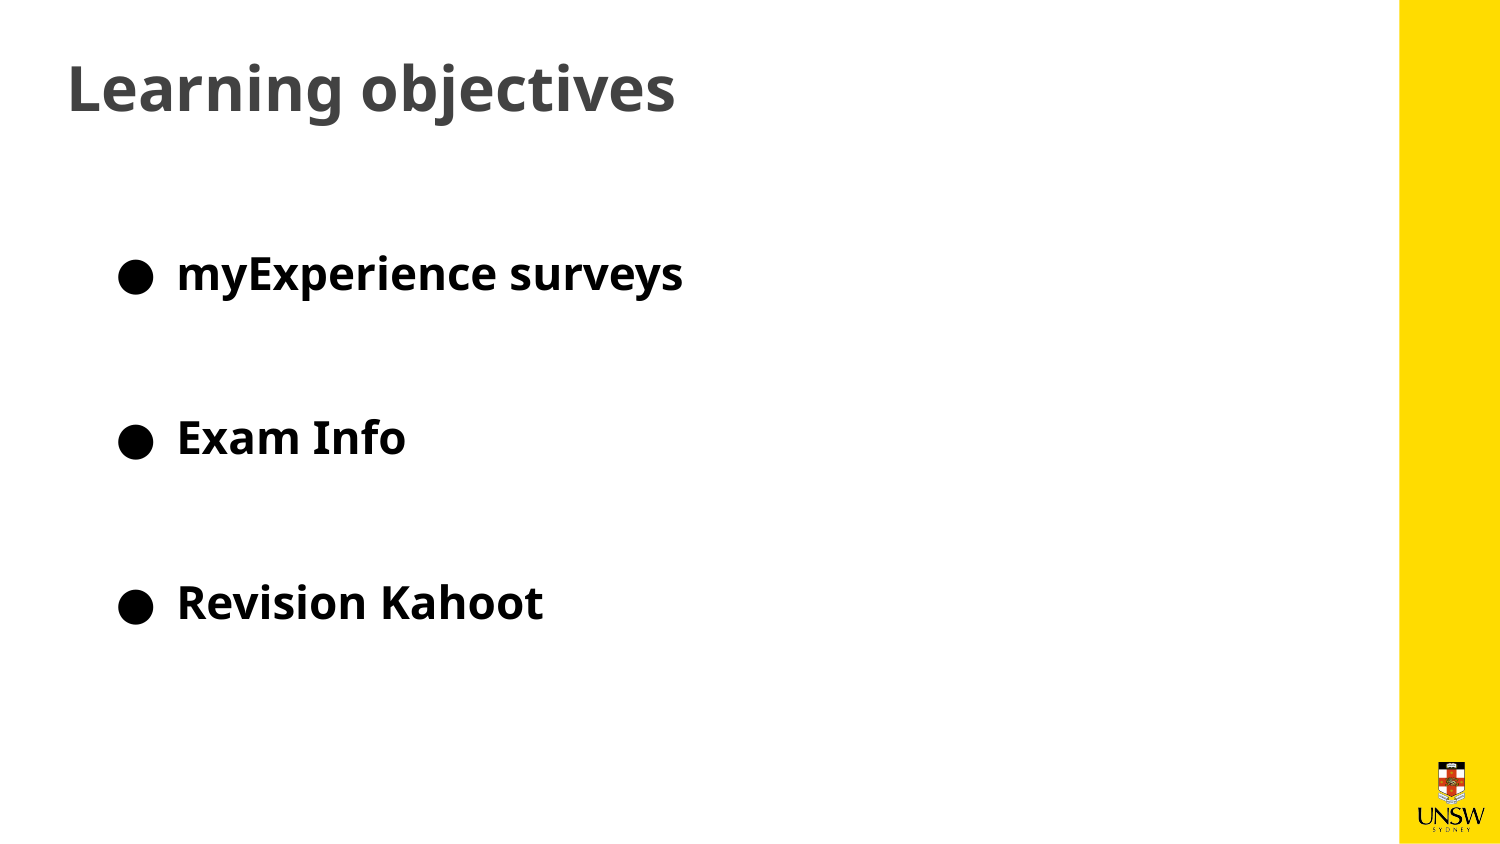

Learning objectives
myExperience surveys
Exam Info
Revision Kahoot